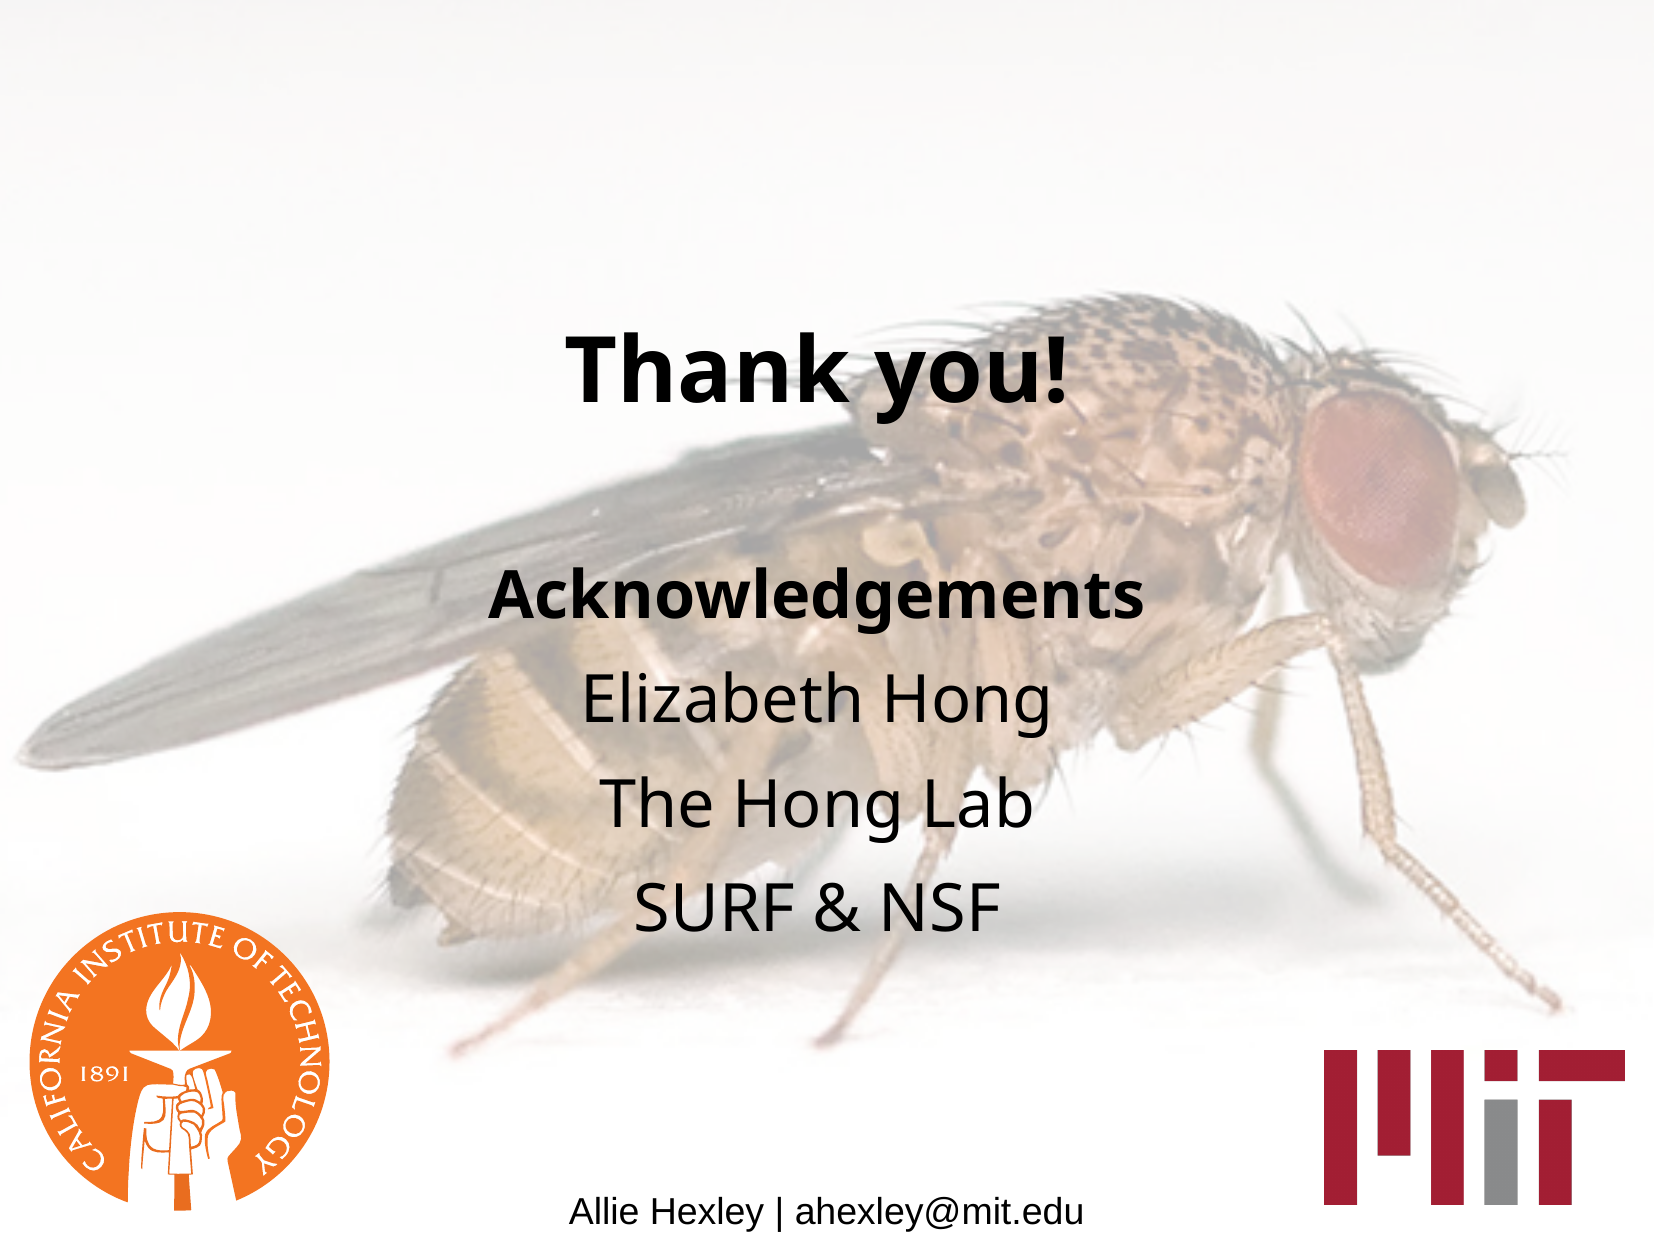

# Thank you! Acknowledgements Elizabeth Hong The Hong Lab SURF & NSF
Allie Hexley | ahexley@mit.edu